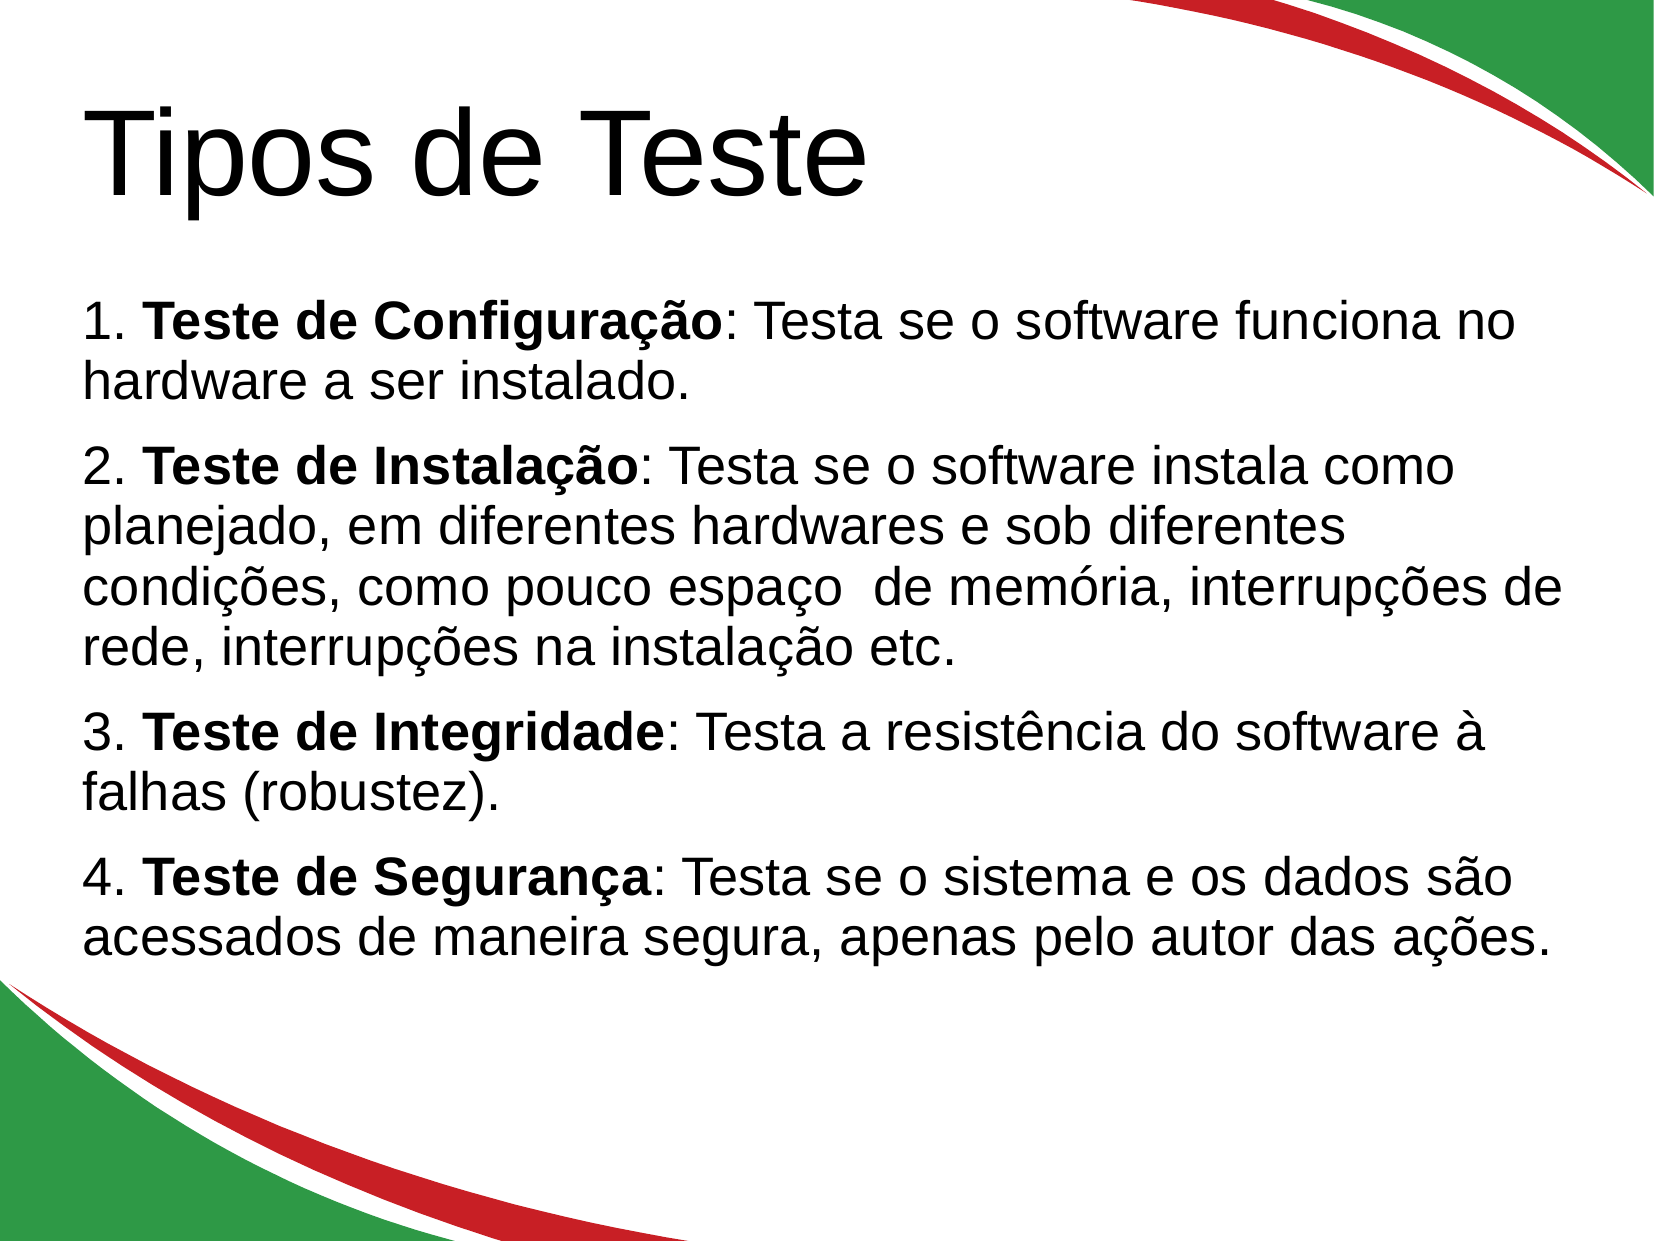

# Tipos de Teste
1. Teste de Configuração: Testa se o software funciona no hardware a ser instalado.
2. Teste de Instalação: Testa se o software instala como planejado, em diferentes hardwares e sob diferentes condições, como pouco espaço de memória, interrupções de rede, interrupções na instalação etc.
3. Teste de Integridade: Testa a resistência do software à falhas (robustez).
4. Teste de Segurança: Testa se o sistema e os dados são acessados de maneira segura, apenas pelo autor das ações.